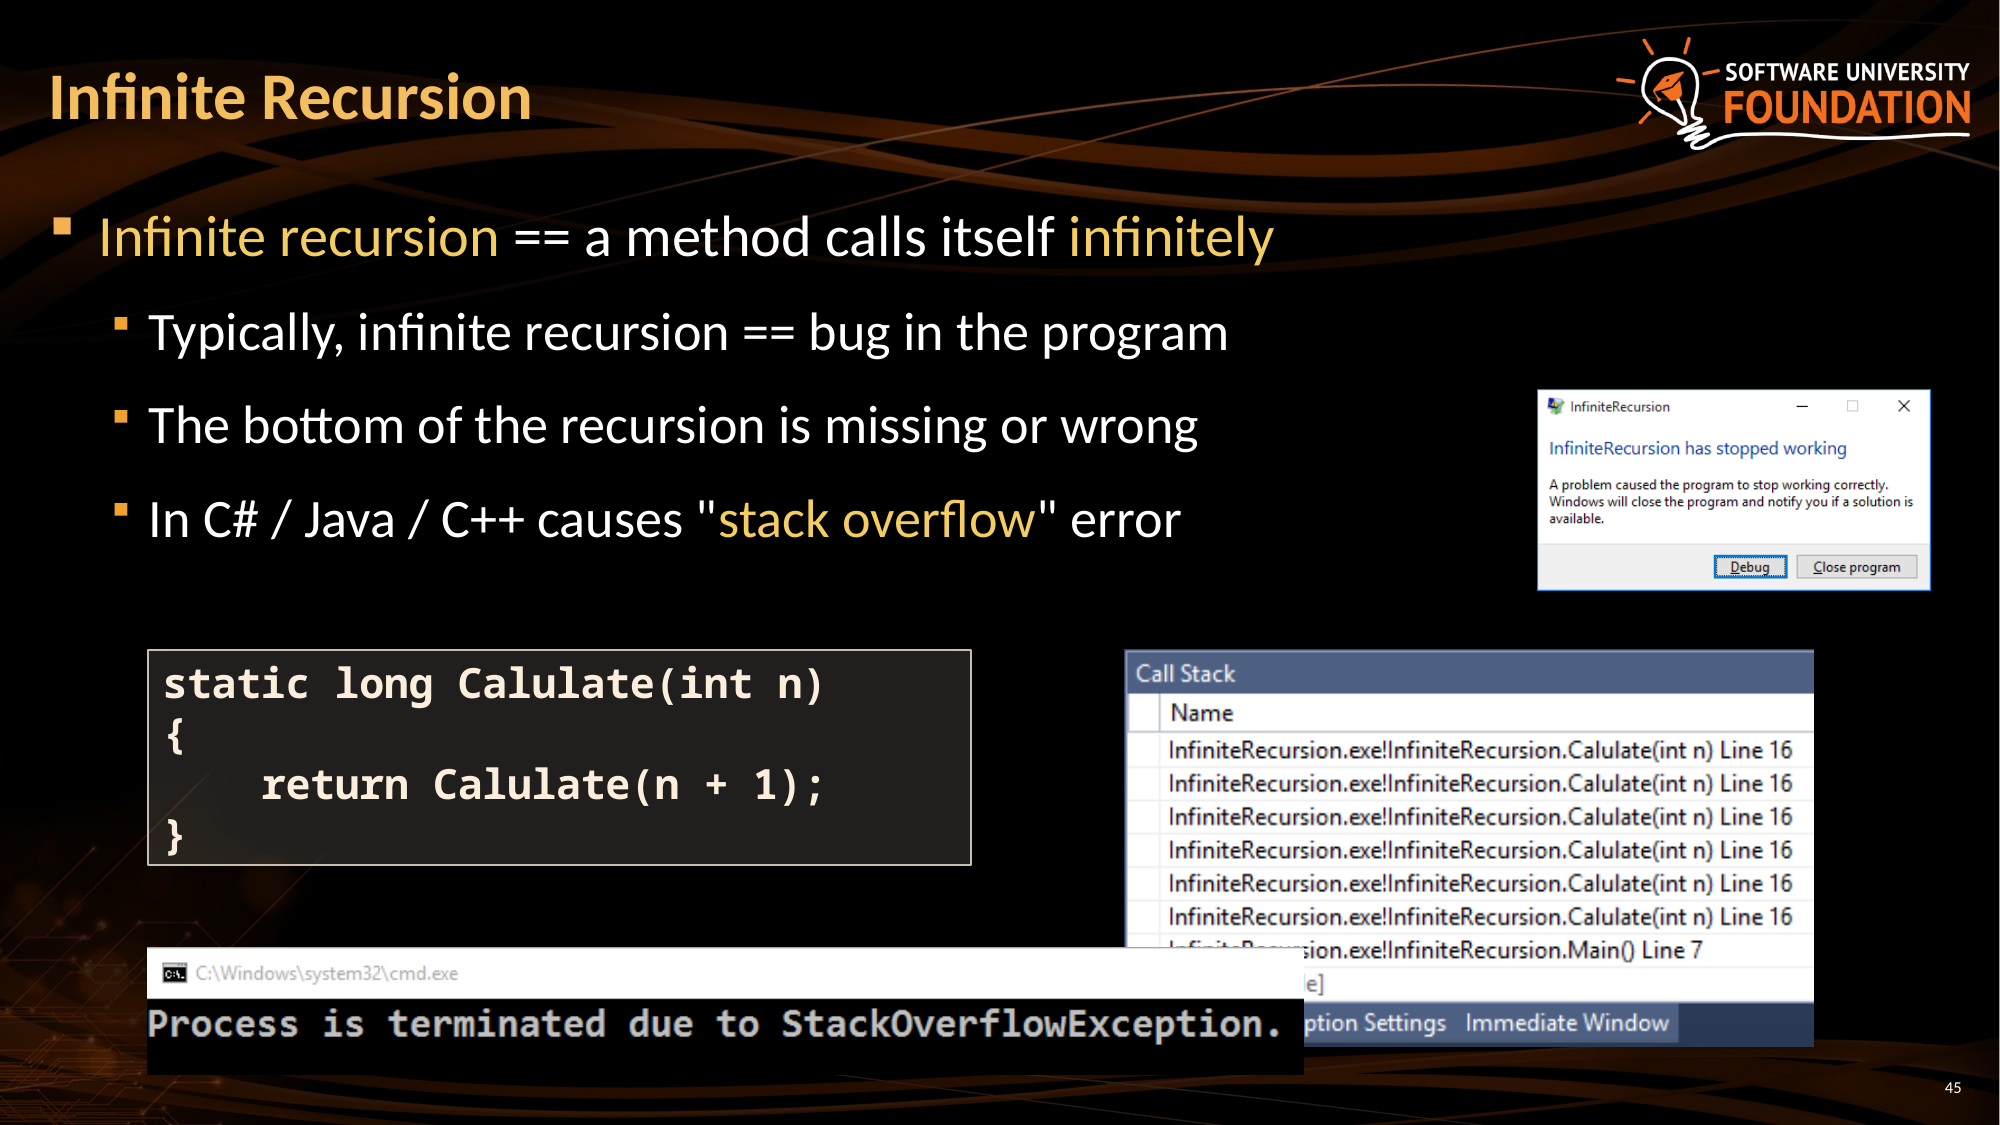

Infinite Recursion
# Infinite recursion == a method calls itself infinitely
Typically, infinite recursion == bug in the program
The bottom of the recursion is missing or wrong
In C# / Java / C++ causes "stack overflow" error
static long Calulate(int n)
{
 return Calulate(n + 1);
}